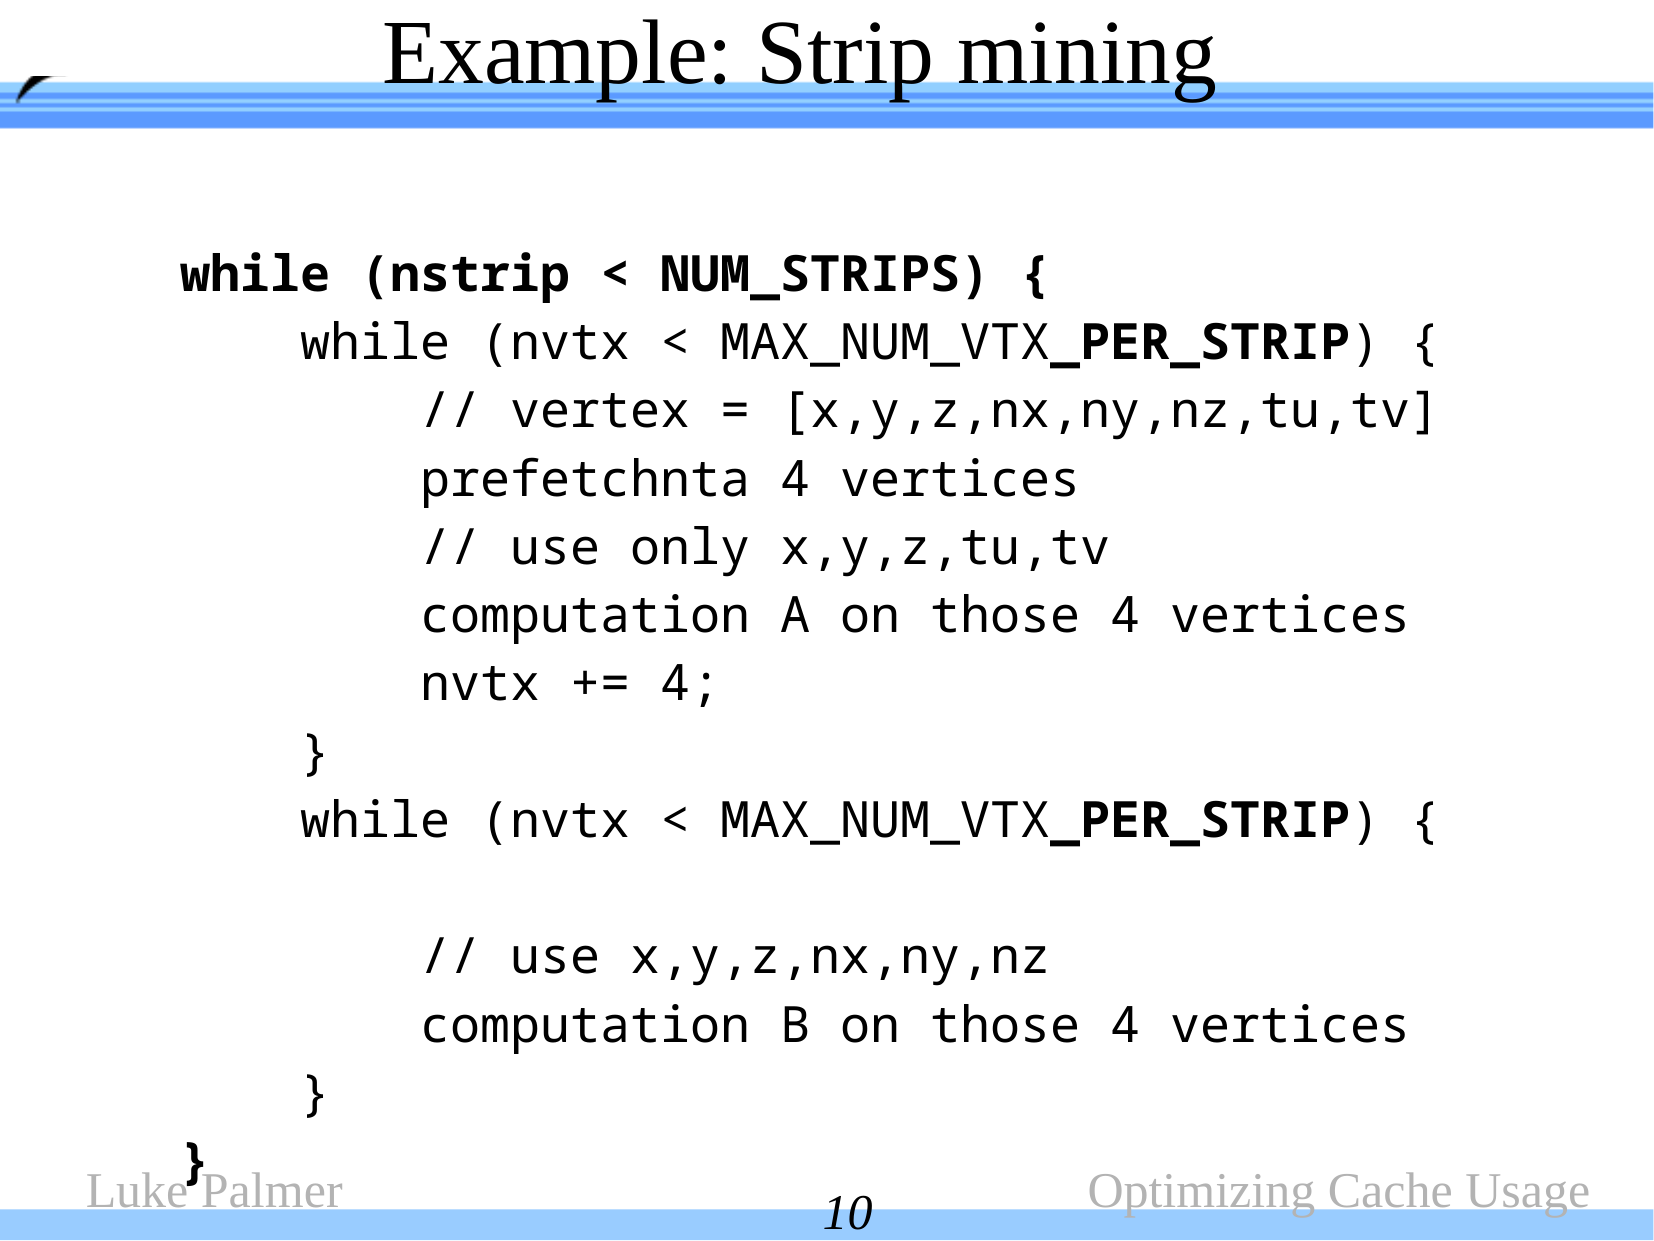

# Example: Strip mining
 while (nstrip < NUM_STRIPS) {
 while (nvtx < MAX_NUM_VTX_PER_STRIP) {
 // vertex = [x,y,z,nx,ny,nz,tu,tv]
 prefetchnta 4 vertices
 // use only x,y,z,tu,tv
 computation A on those 4 vertices
 nvtx += 4;
 }
 while (nvtx < MAX_NUM_VTX_PER_STRIP) {
 // use x,y,z,nx,ny,nz
 computation B on those 4 vertices
 }
 }